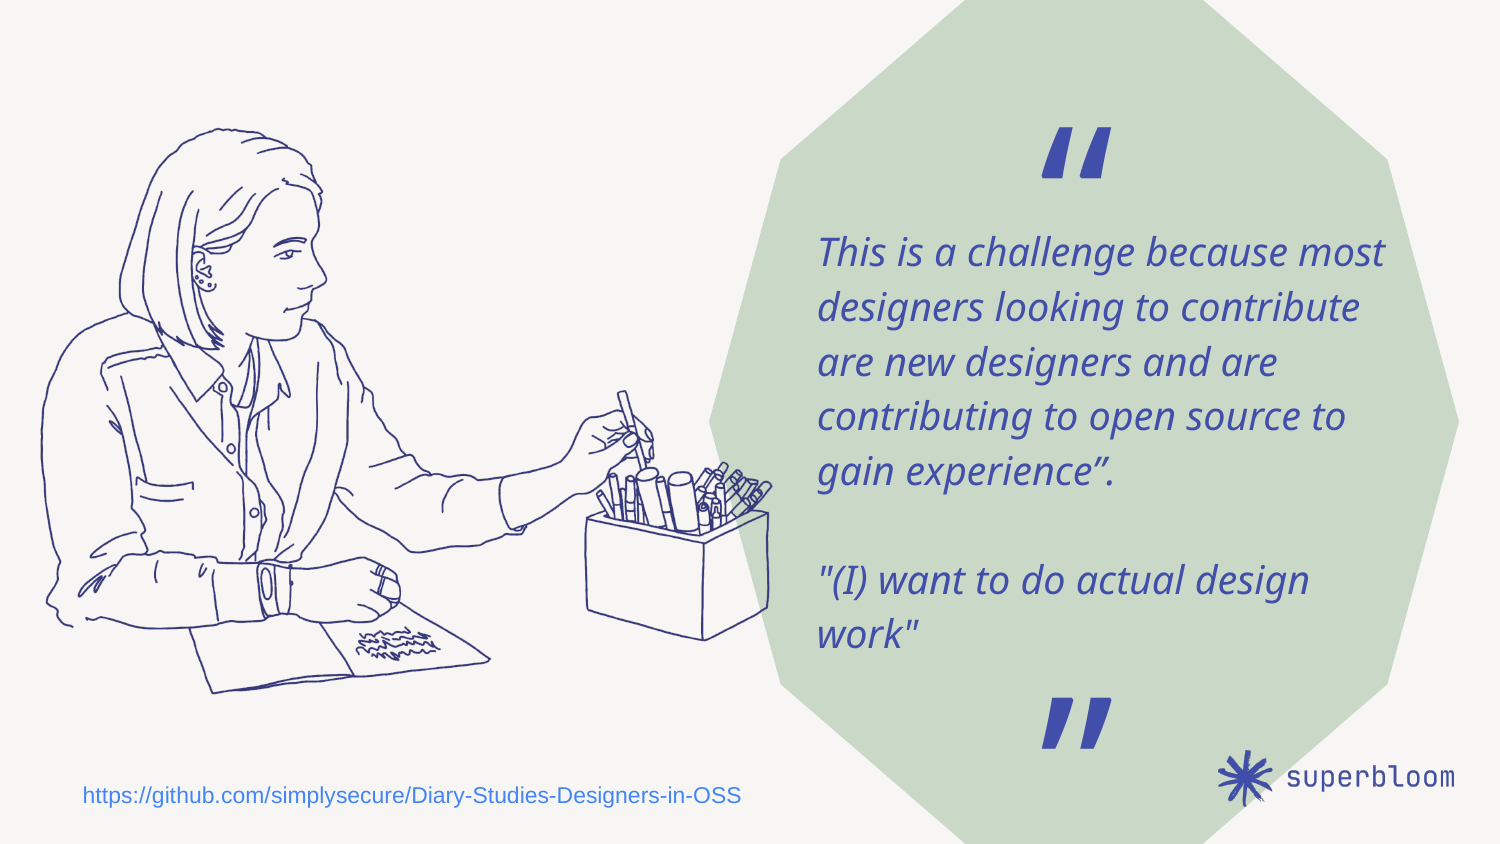

This is a challenge because most designers looking to contribute are new designers and are contributing to open source to gain experience”.
"(I) want to do actual design work"
https://github.com/simplysecure/Diary-Studies-Designers-in-OSS